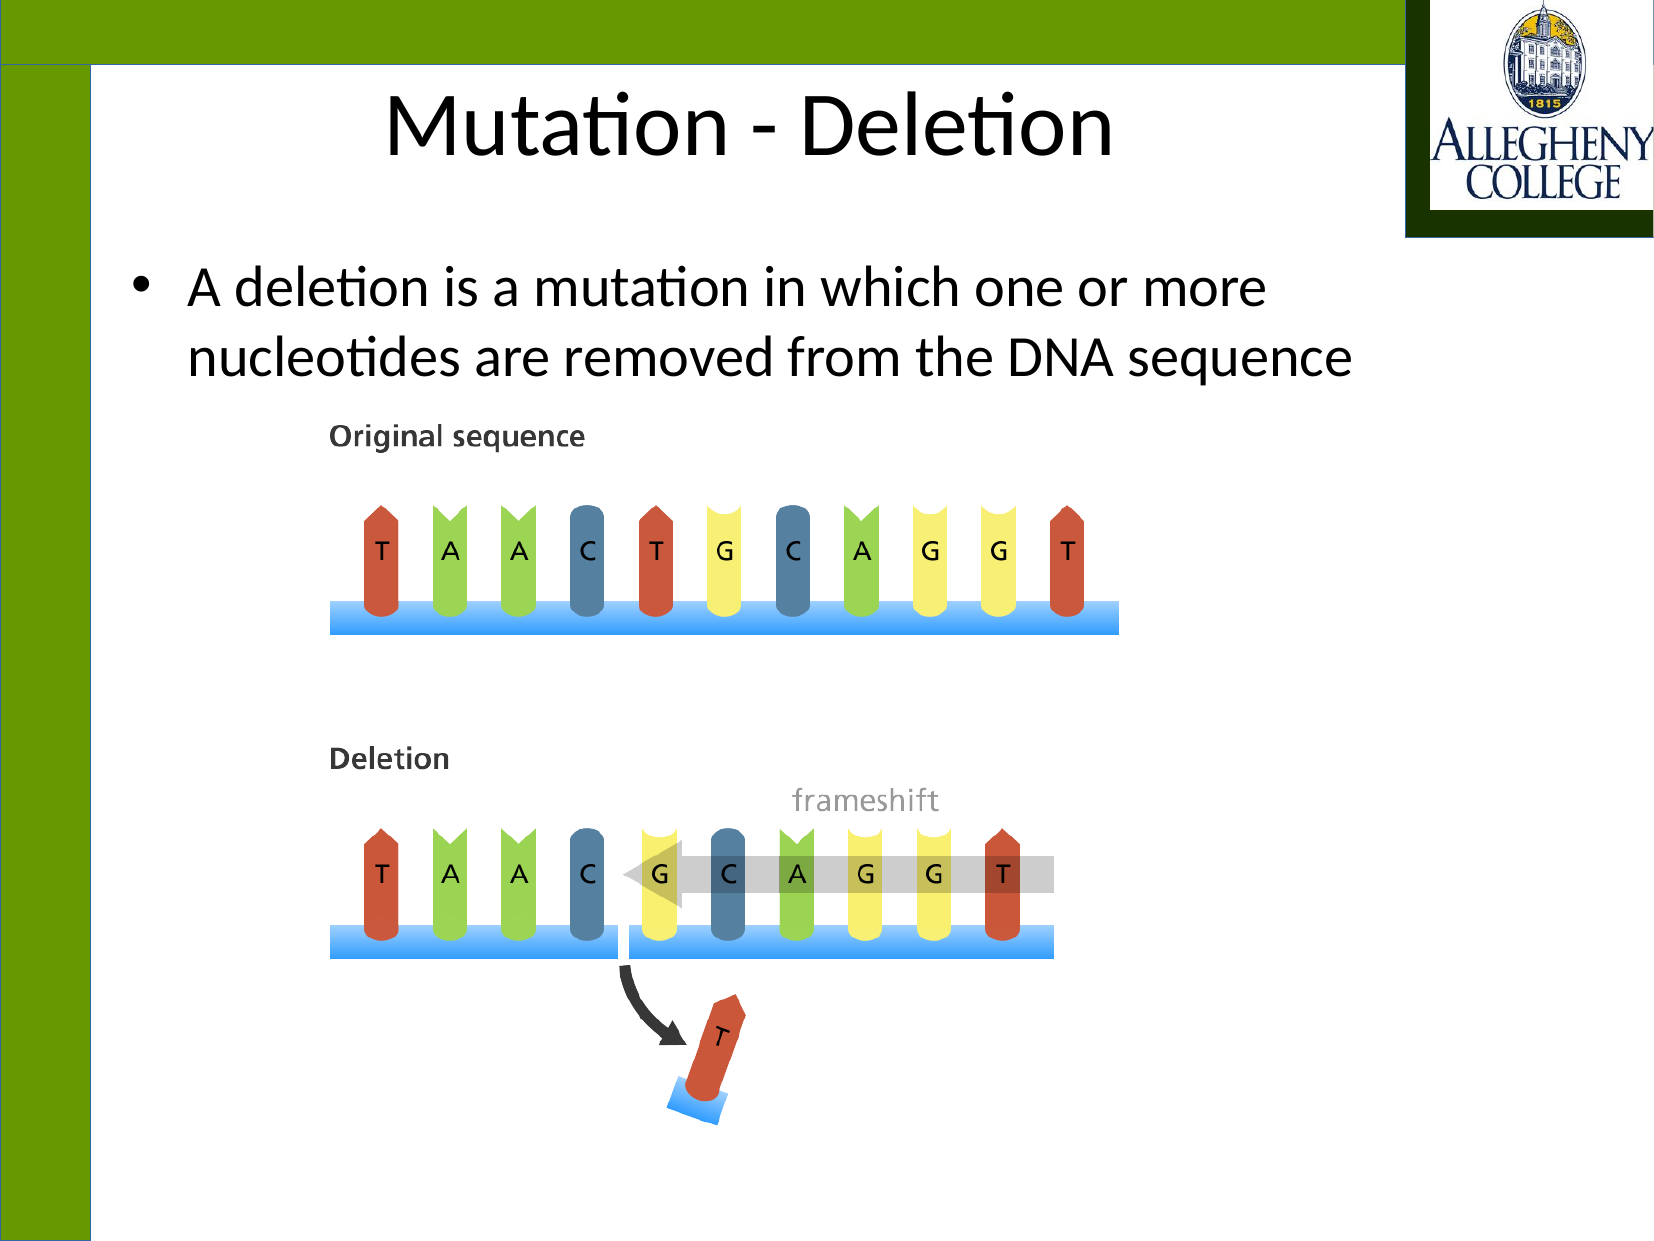

# Mutation - Deletion
A deletion is a mutation in which one or more nucleotides are removed from the DNA sequence